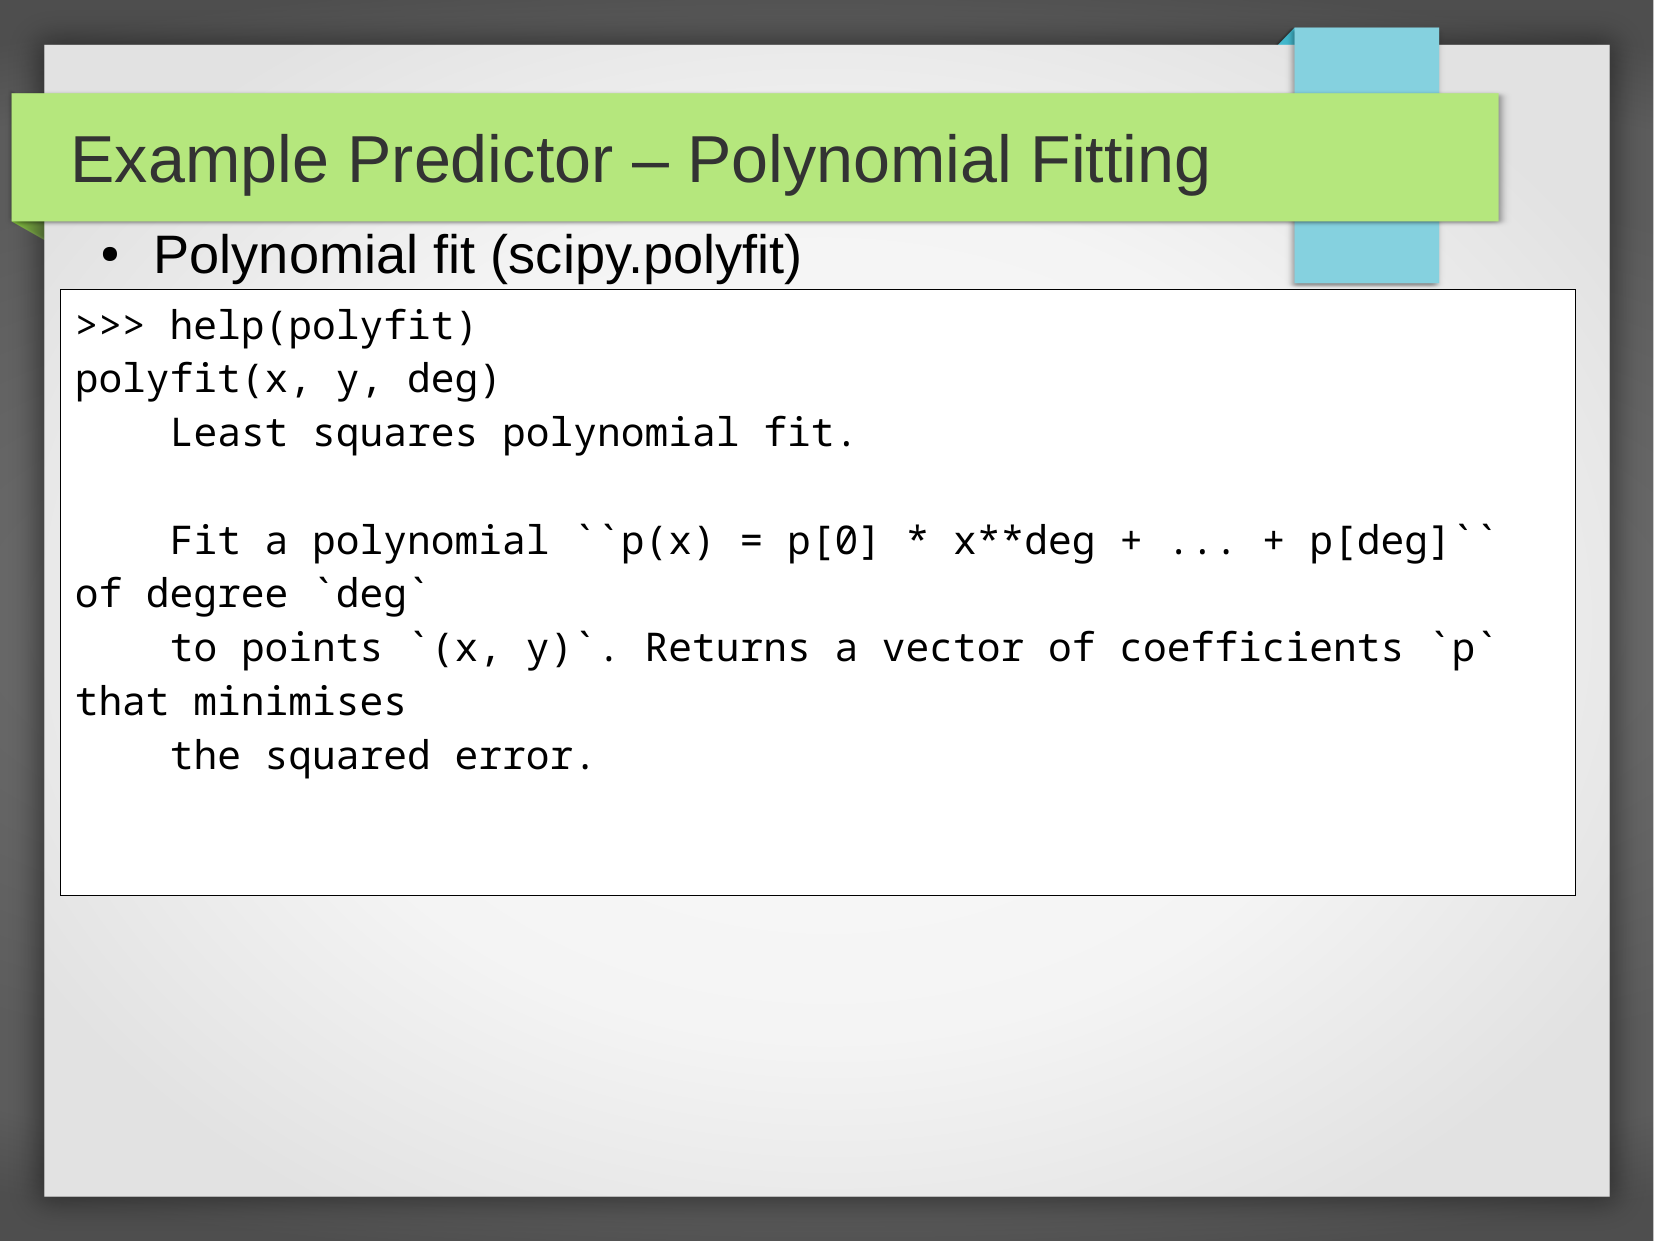

# Example Predictor – Polynomial Fitting
Polynomial fit (scipy.polyfit)
>>> help(polyfit)
polyfit(x, y, deg)
 Least squares polynomial fit.
 Fit a polynomial ``p(x) = p[0] * x**deg + ... + p[deg]`` of degree `deg`
 to points `(x, y)`. Returns a vector of coefficients `p` that minimises
 the squared error.